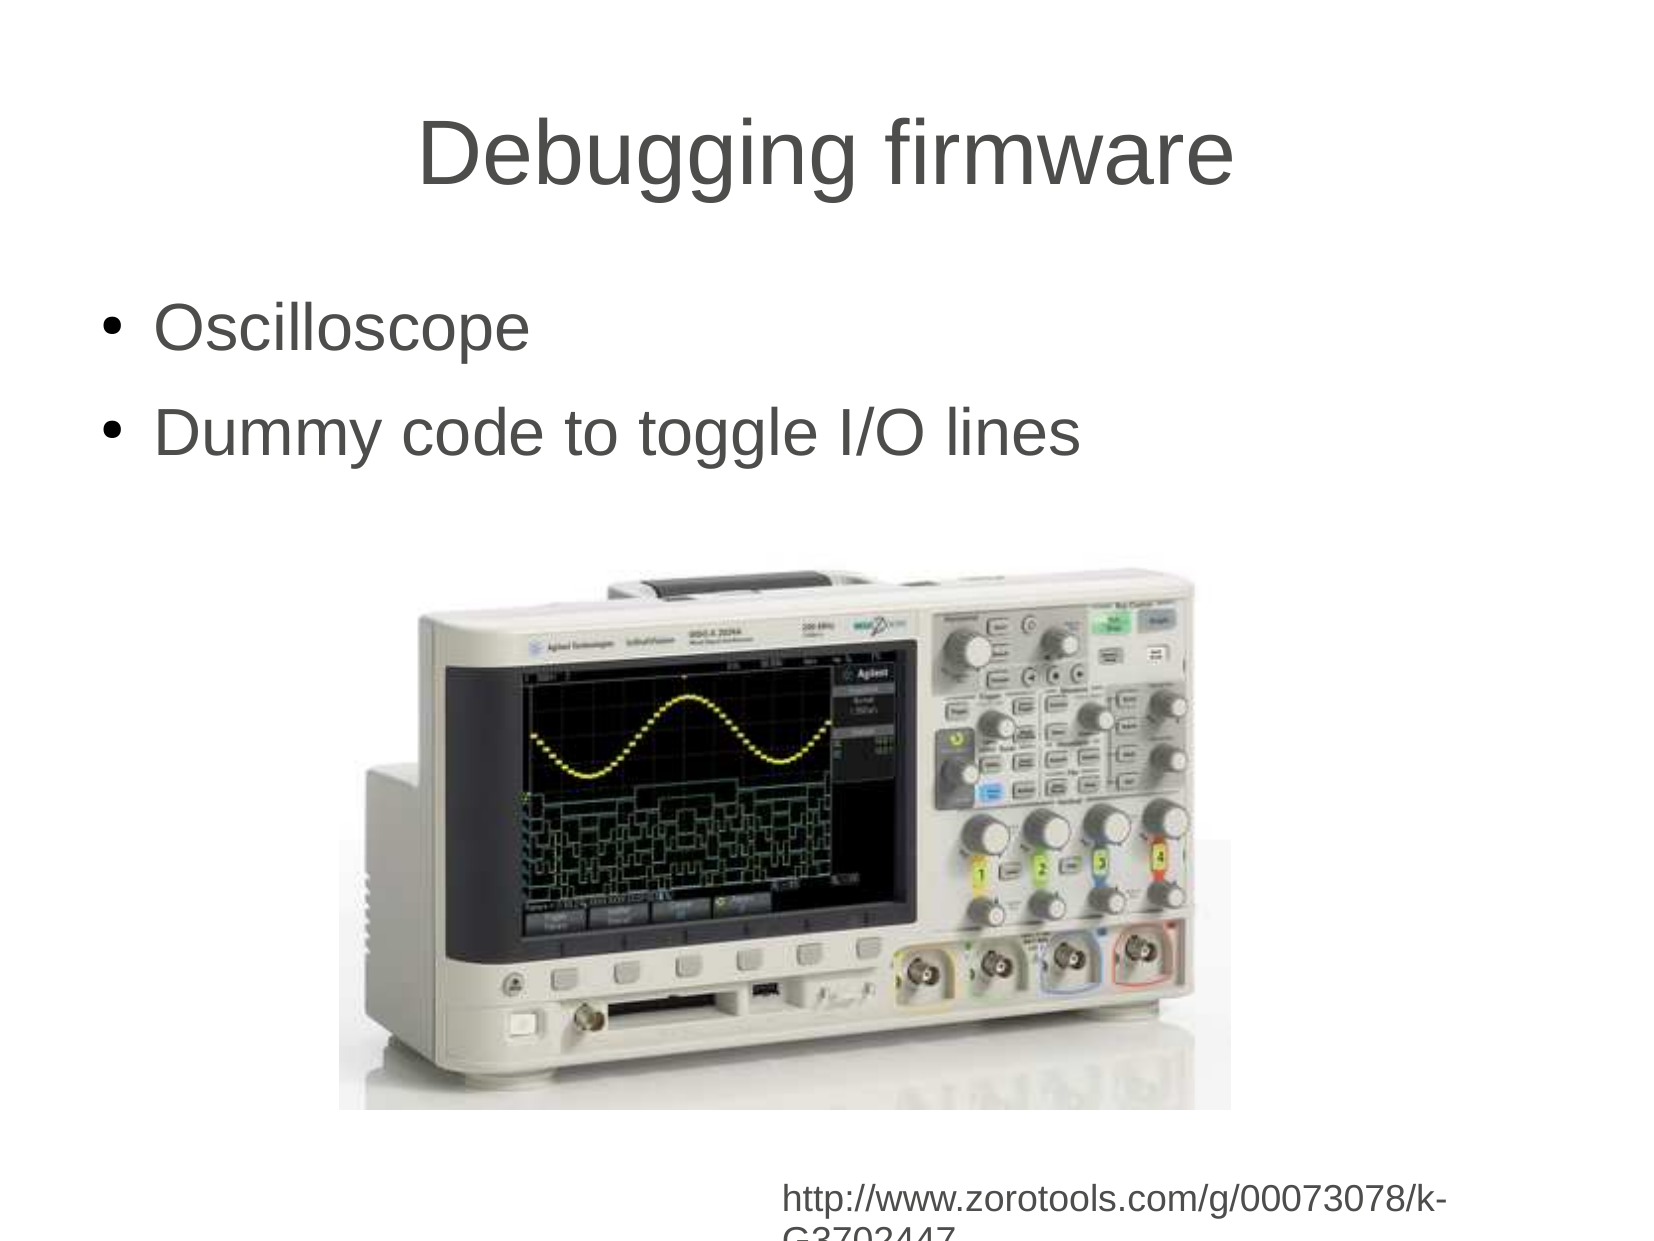

# Debugging firmware
Oscilloscope
Dummy code to toggle I/O lines
http://www.zorotools.com/g/00073078/k-G3702447